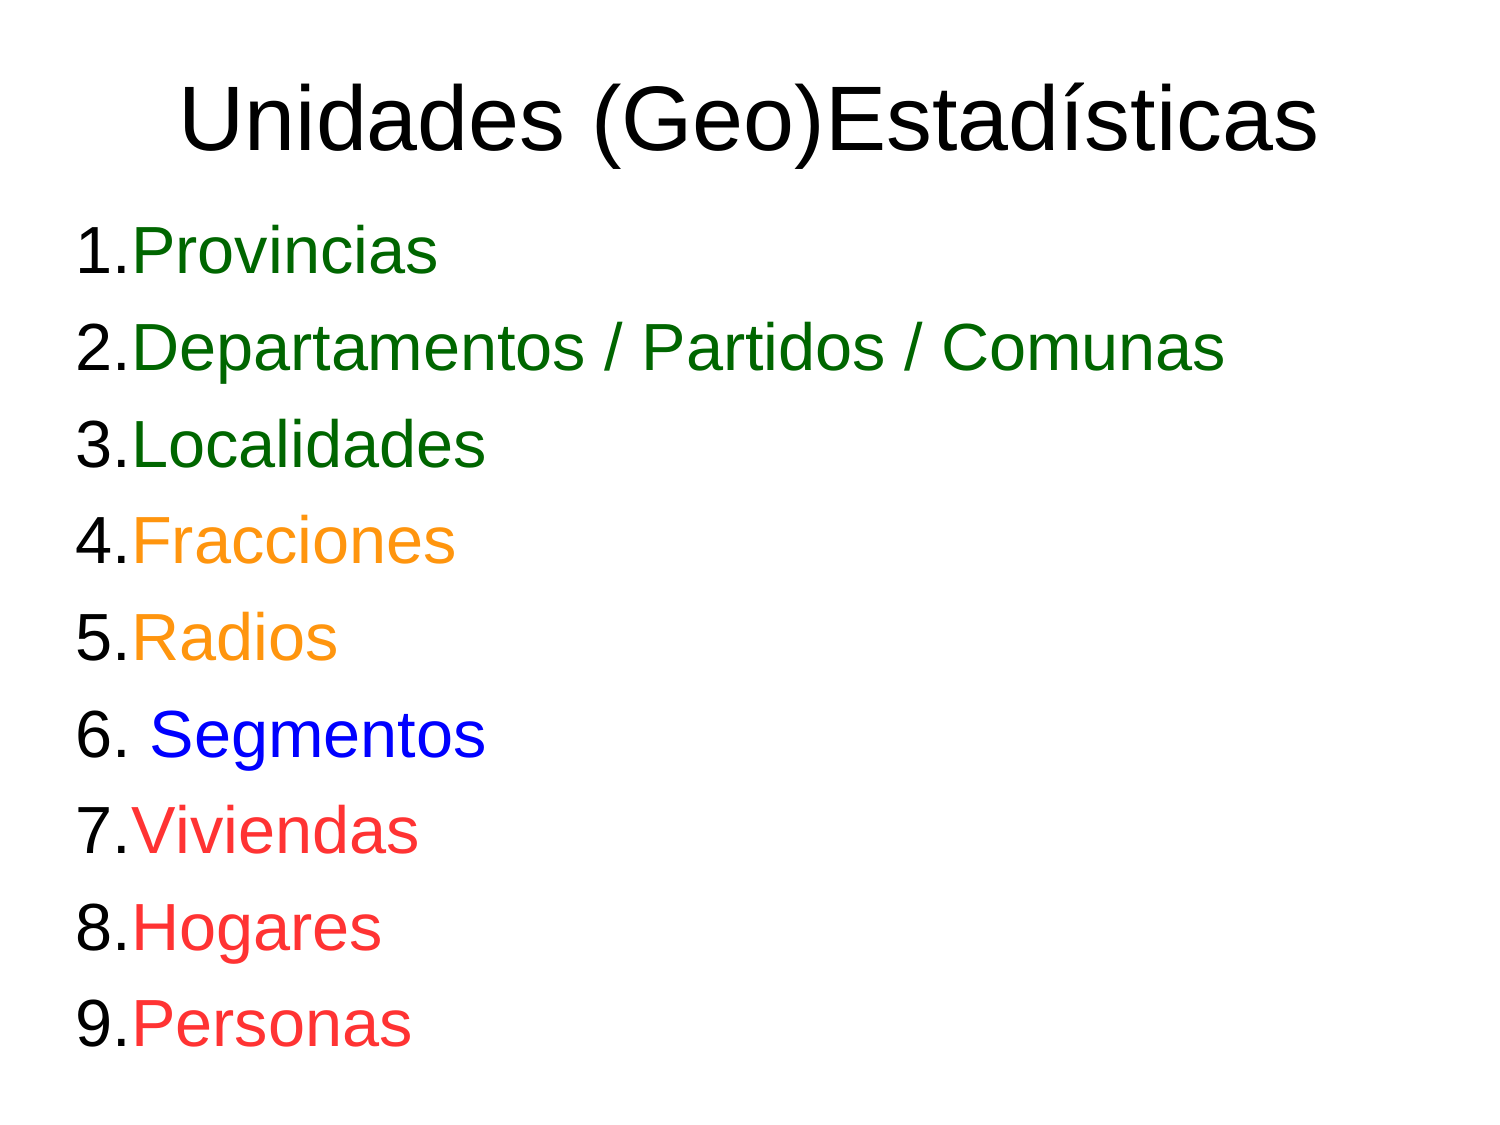

# Unidades (Geo)Estadísticas
Provincias
Departamentos / Partidos / Comunas
Localidades
Fracciones
Radios
 Segmentos
Viviendas
Hogares
Personas